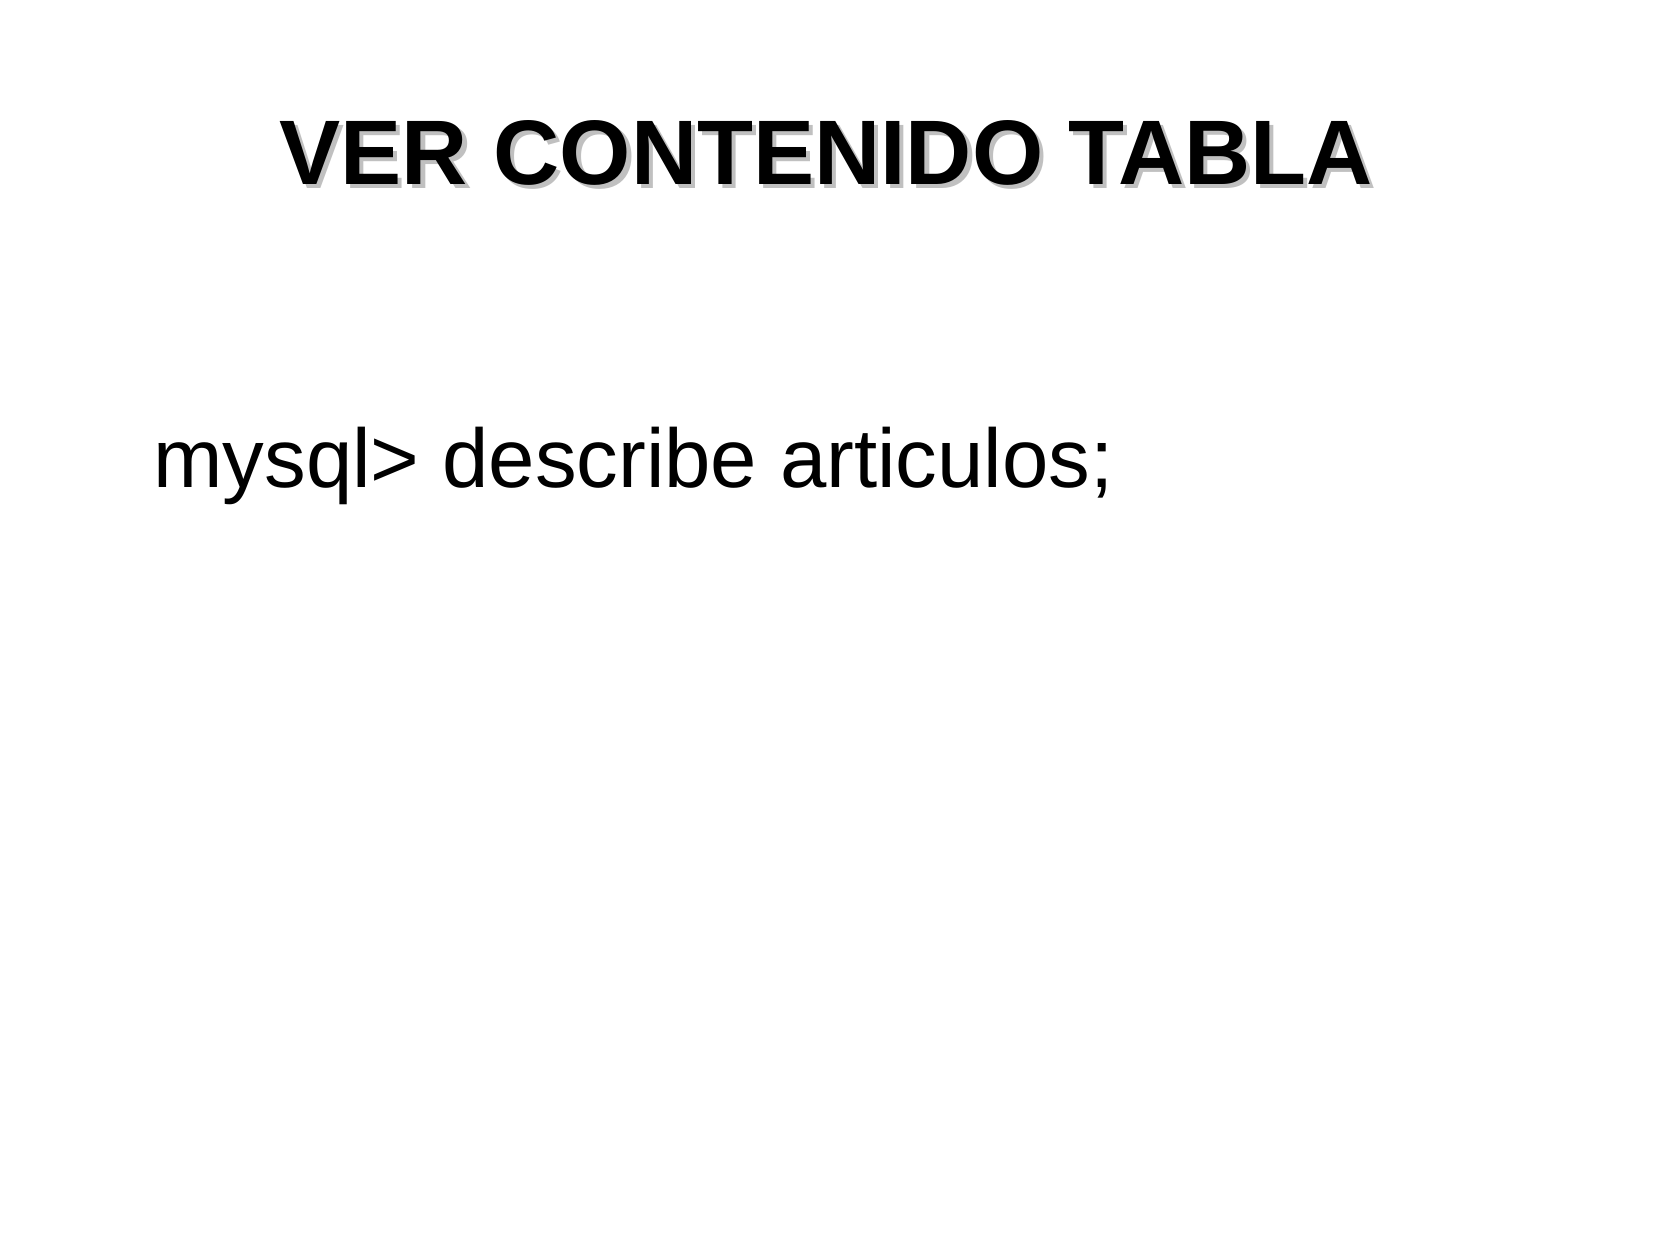

# VER CONTENIDO TABLA
mysql> describe articulos;